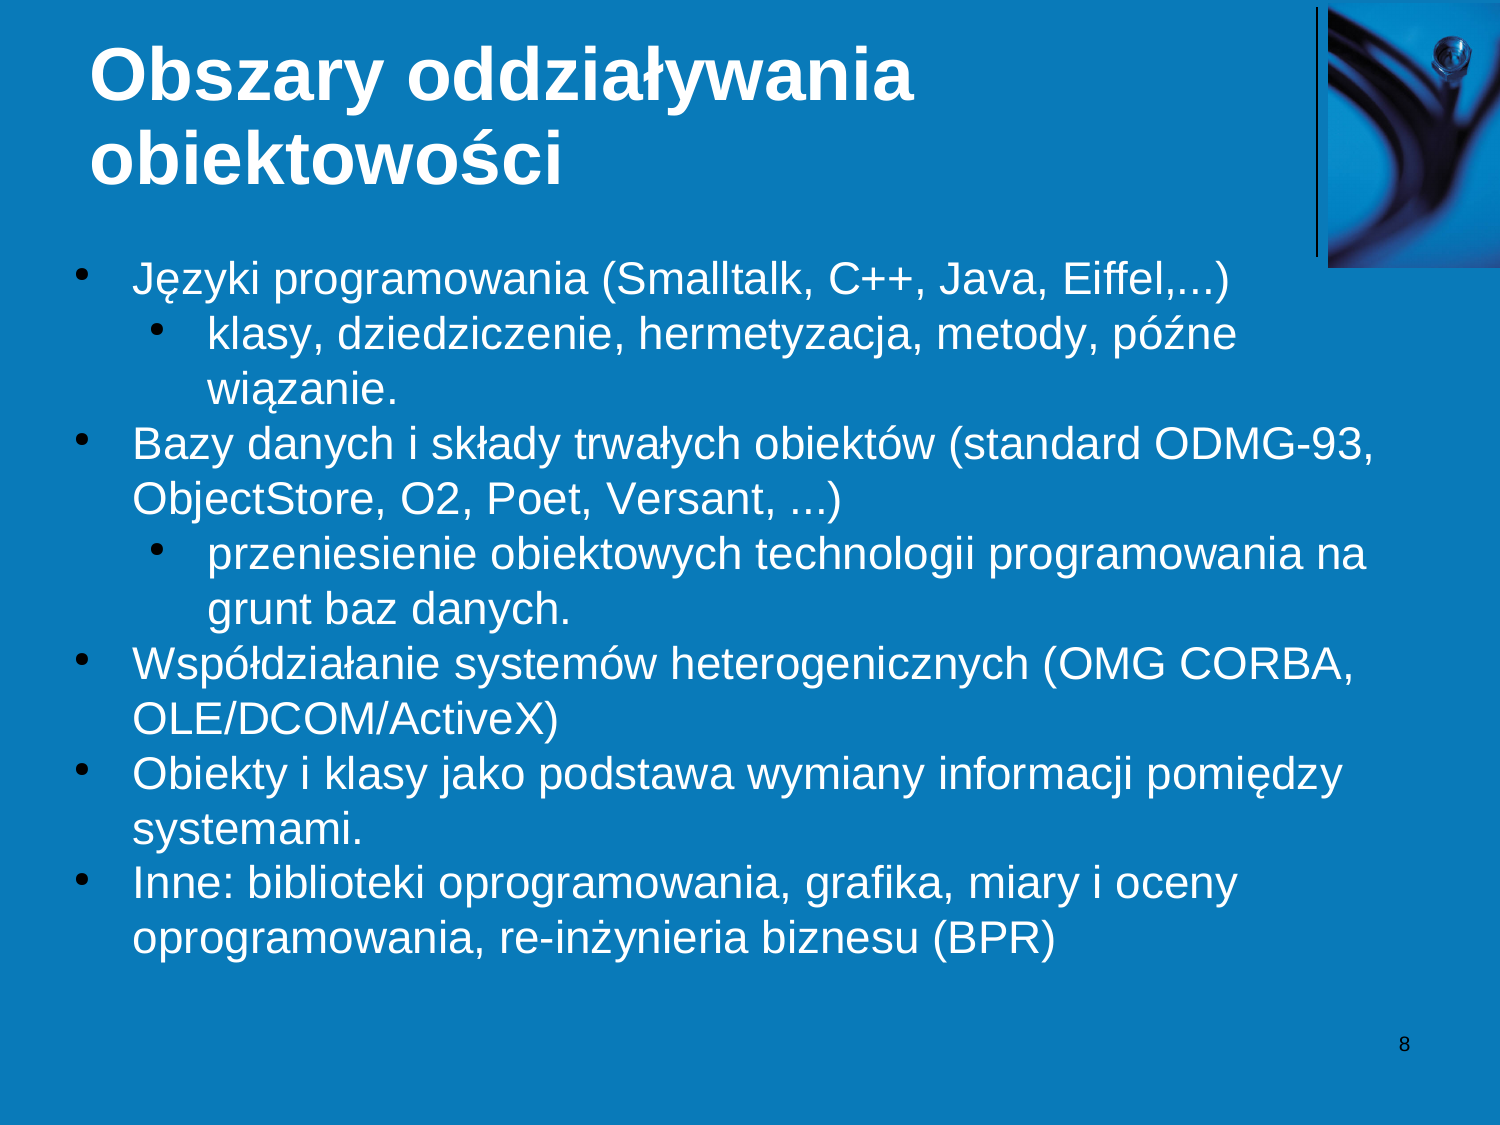

# Obszary oddziaływania obiektowości
Języki programowania (Smalltalk, C++, Java, Eiffel,...)
klasy, dziedziczenie, hermetyzacja, metody, późne wiązanie.
Bazy danych i składy trwałych obiektów (standard ODMG-93, ObjectStore, O2, Poet, Versant, ...)
przeniesienie obiektowych technologii programowania na grunt baz danych.
Współdziałanie systemów heterogenicznych (OMG CORBA, OLE/DCOM/ActiveX)
Obiekty i klasy jako podstawa wymiany informacji pomiędzy systemami.
Inne: biblioteki oprogramowania, grafika, miary i oceny oprogramowania, re-inżynieria biznesu (BPR)
8